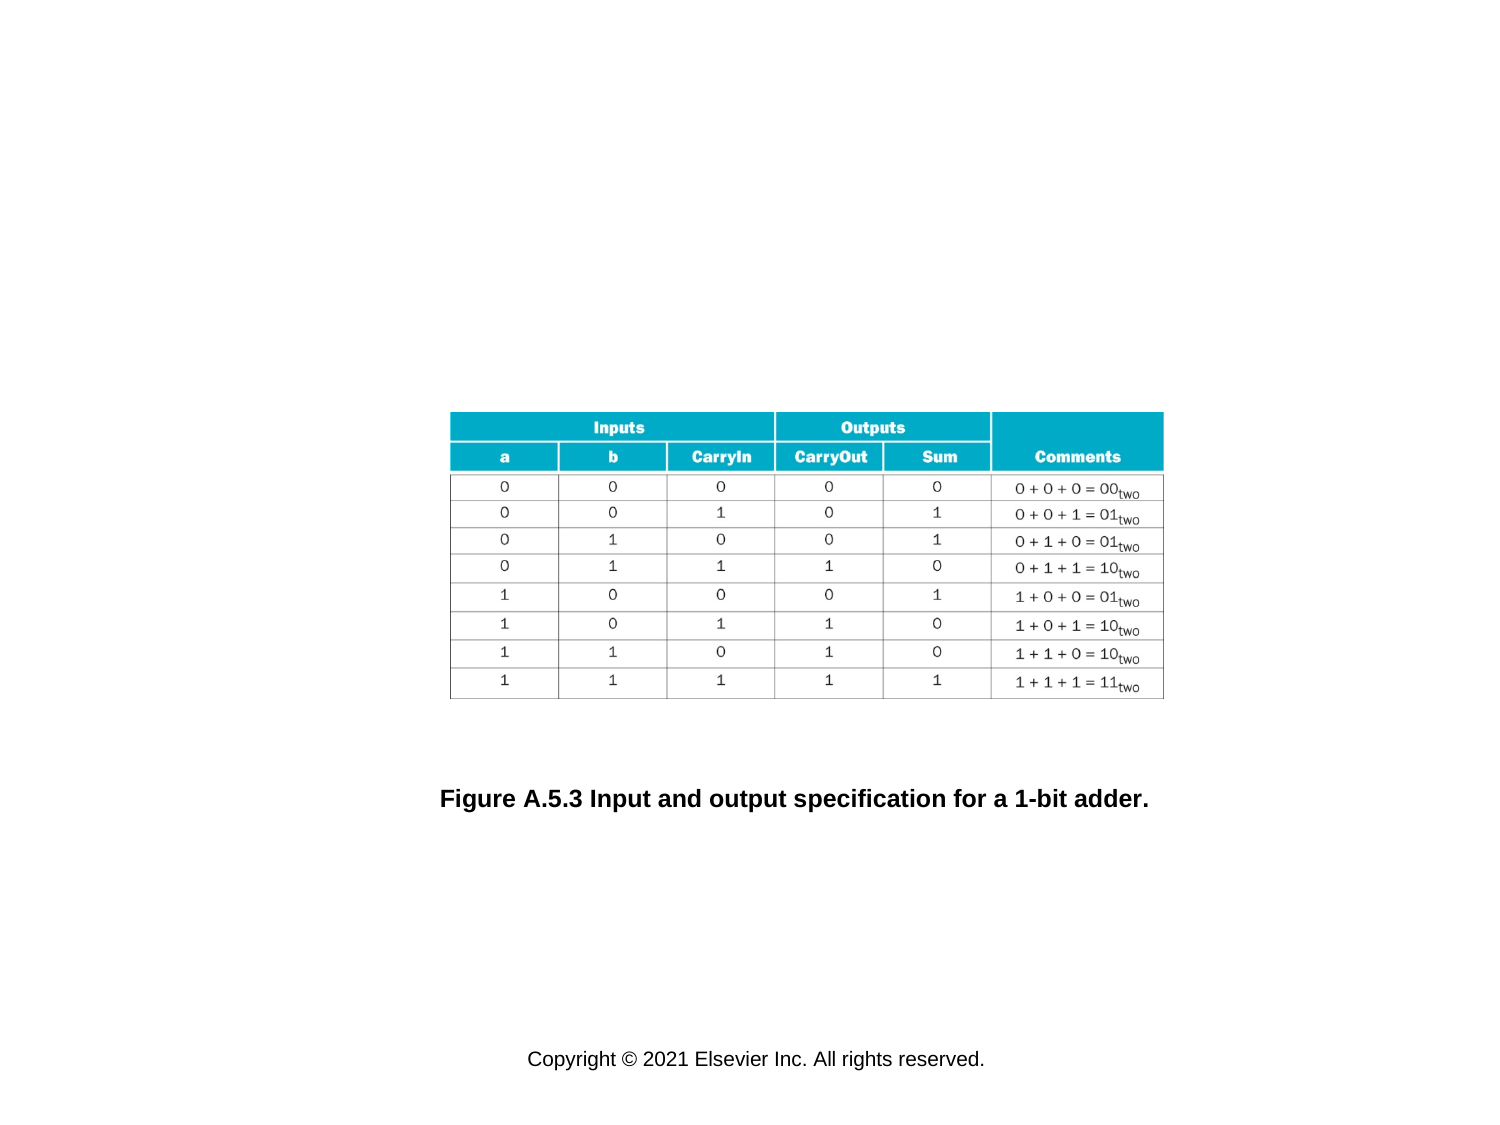

Figure A.5.3 Input and output specification for a 1-bit adder.
Copyright © 2021 Elsevier Inc. All rights reserved.